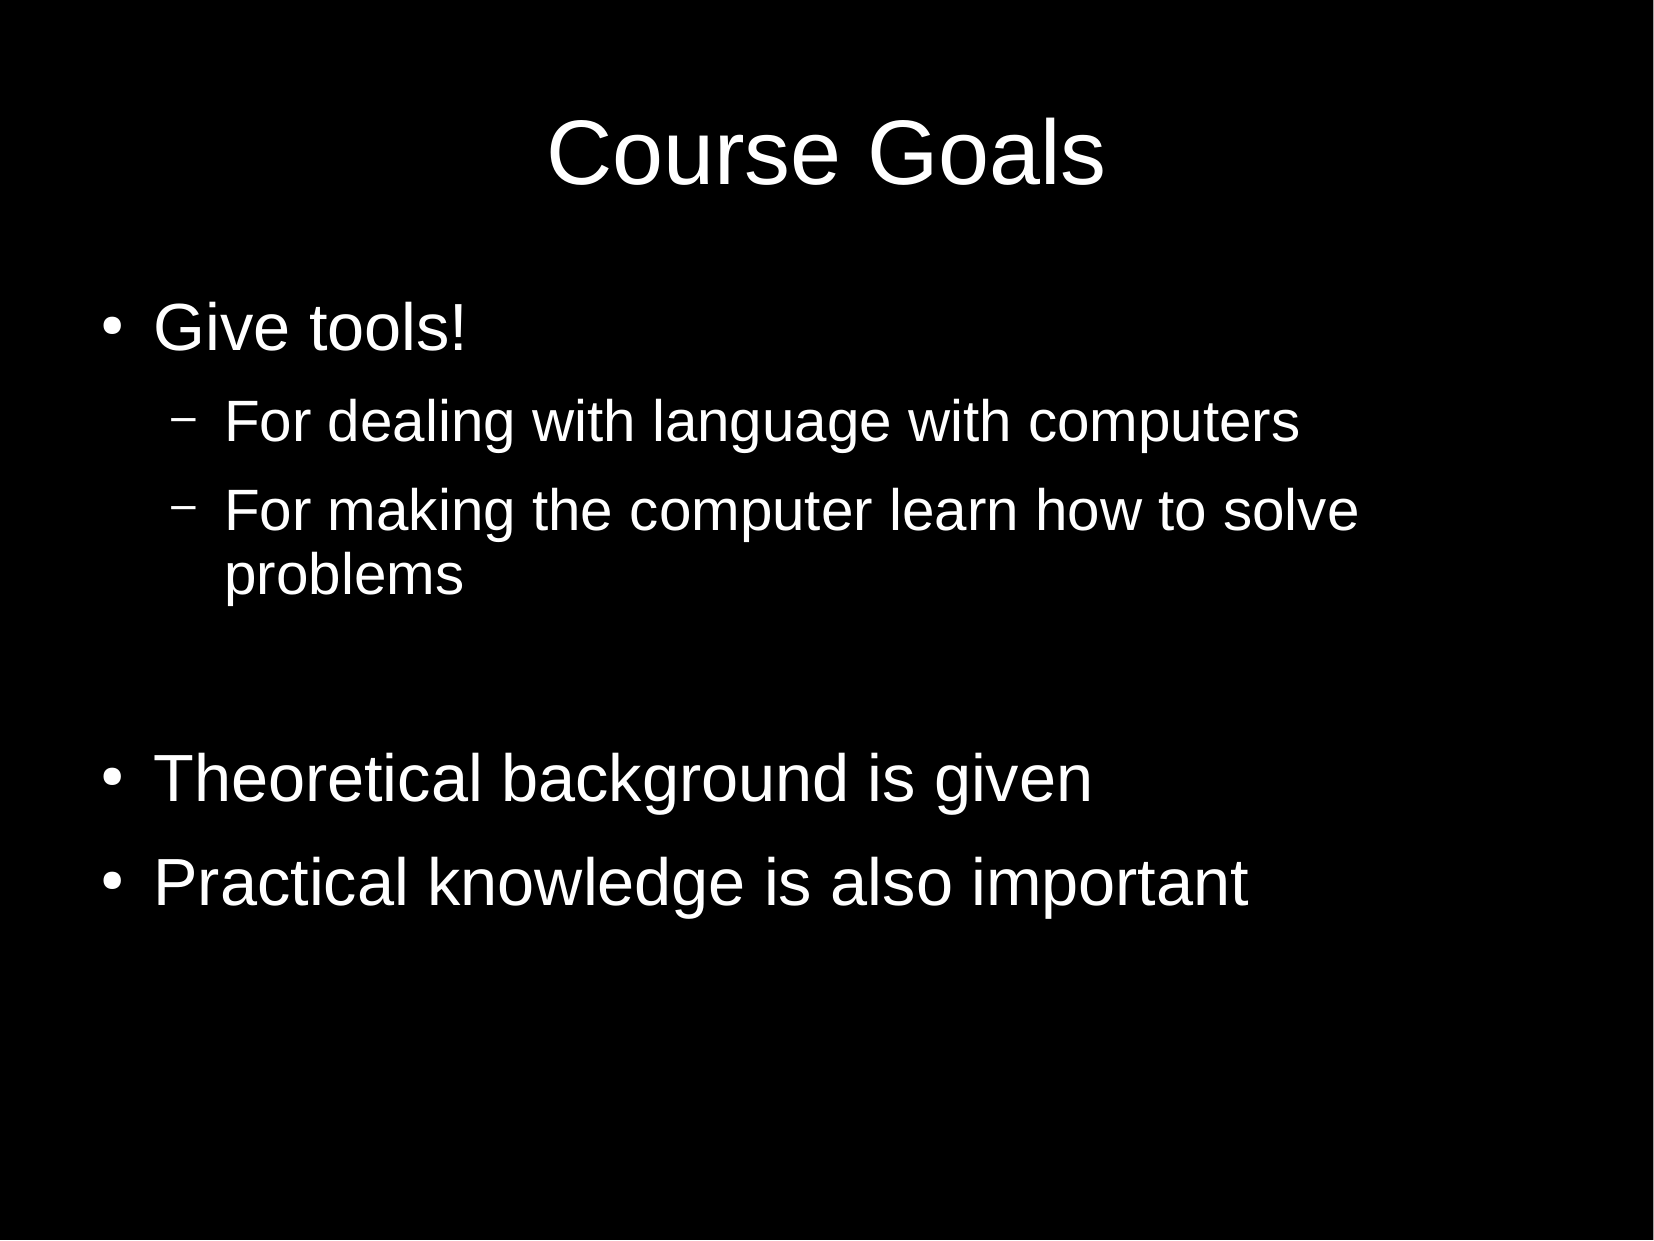

# Course Goals
Give tools!
For dealing with language with computers
For making the computer learn how to solve problems
Theoretical background is given
Practical knowledge is also important